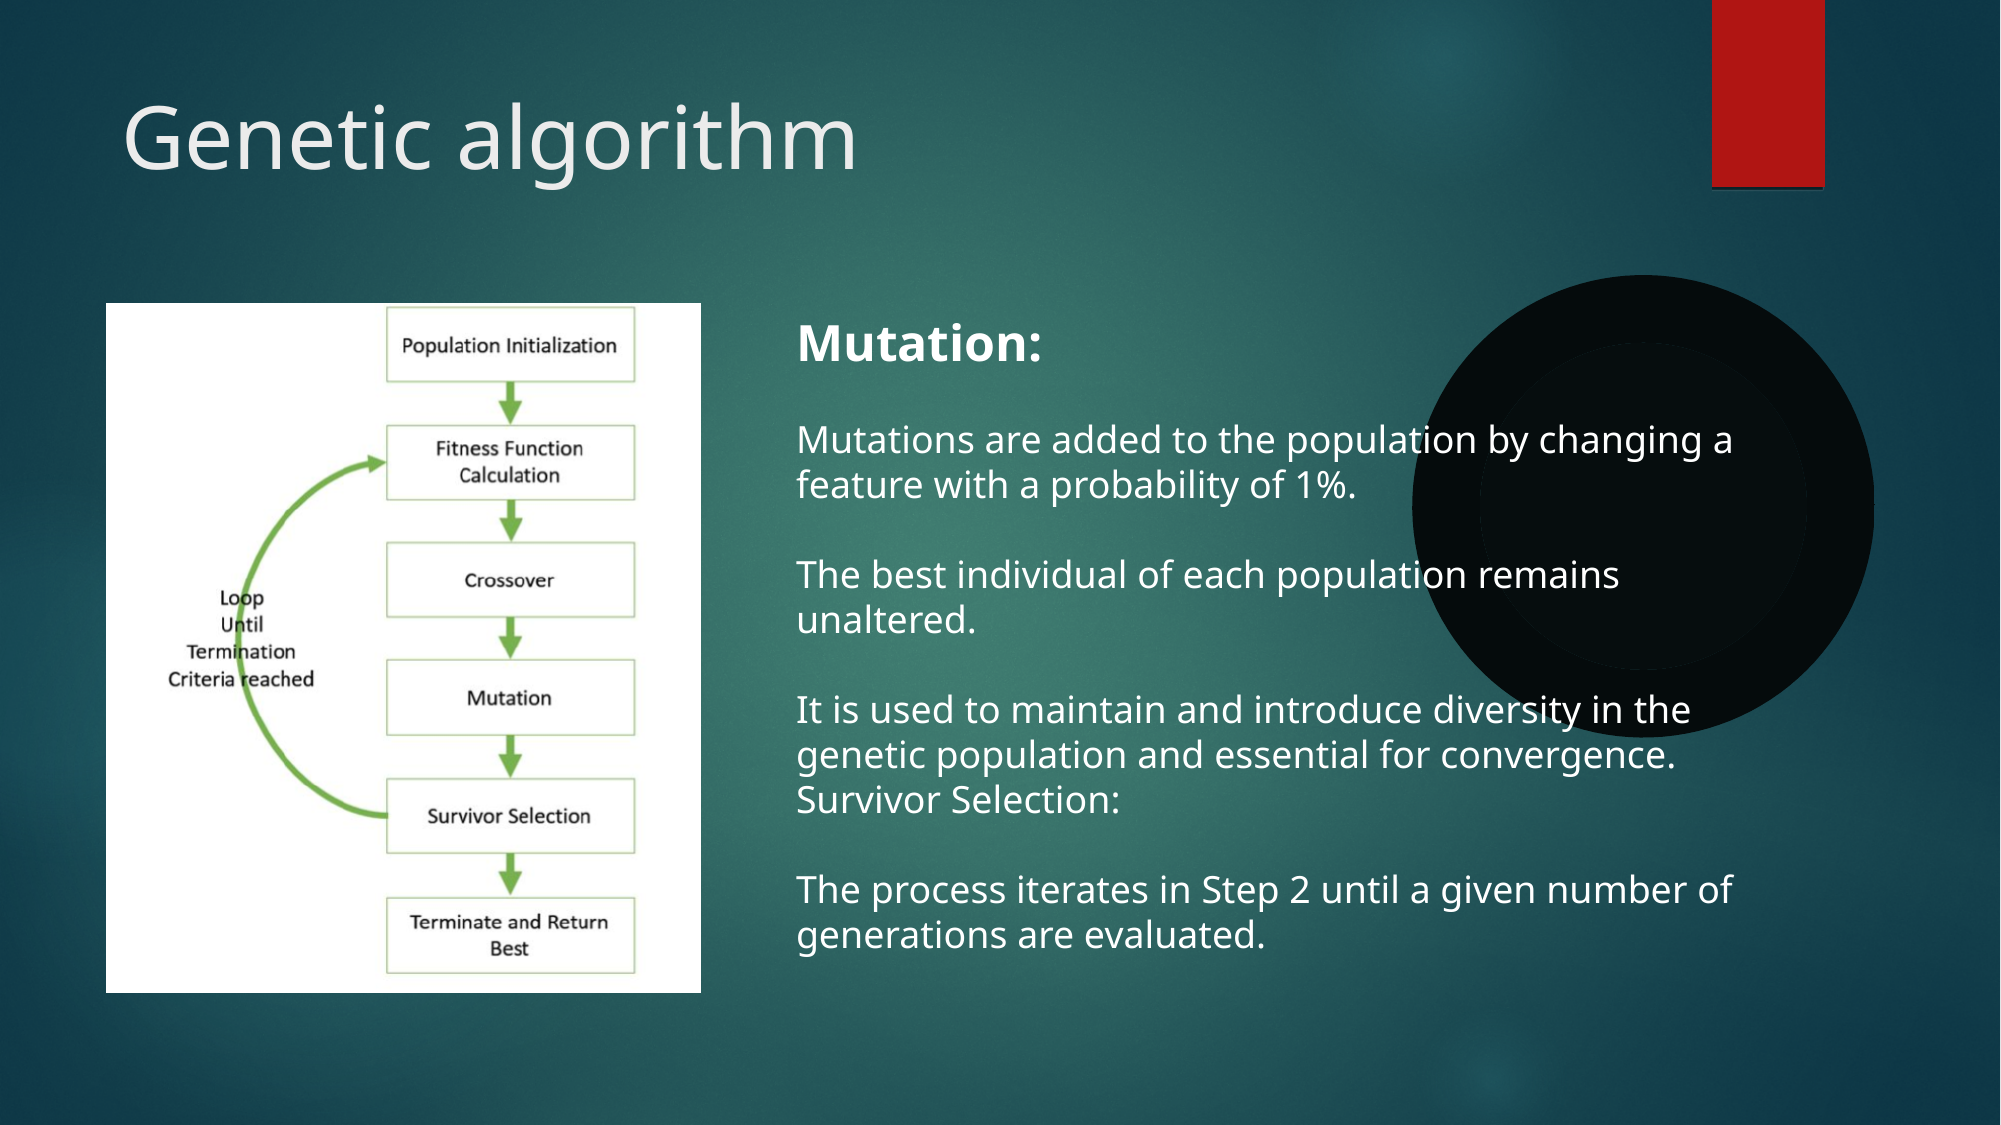

# Genetic algorithm
Mutation:
Mutations are added to the population by changing a
feature with a probability of 1%.
The best individual of each population remains
unaltered.
It is used to maintain and introduce diversity in the
genetic population and essential for convergence.
Survivor Selection:
The process iterates in Step 2 until a given number of
generations are evaluated.